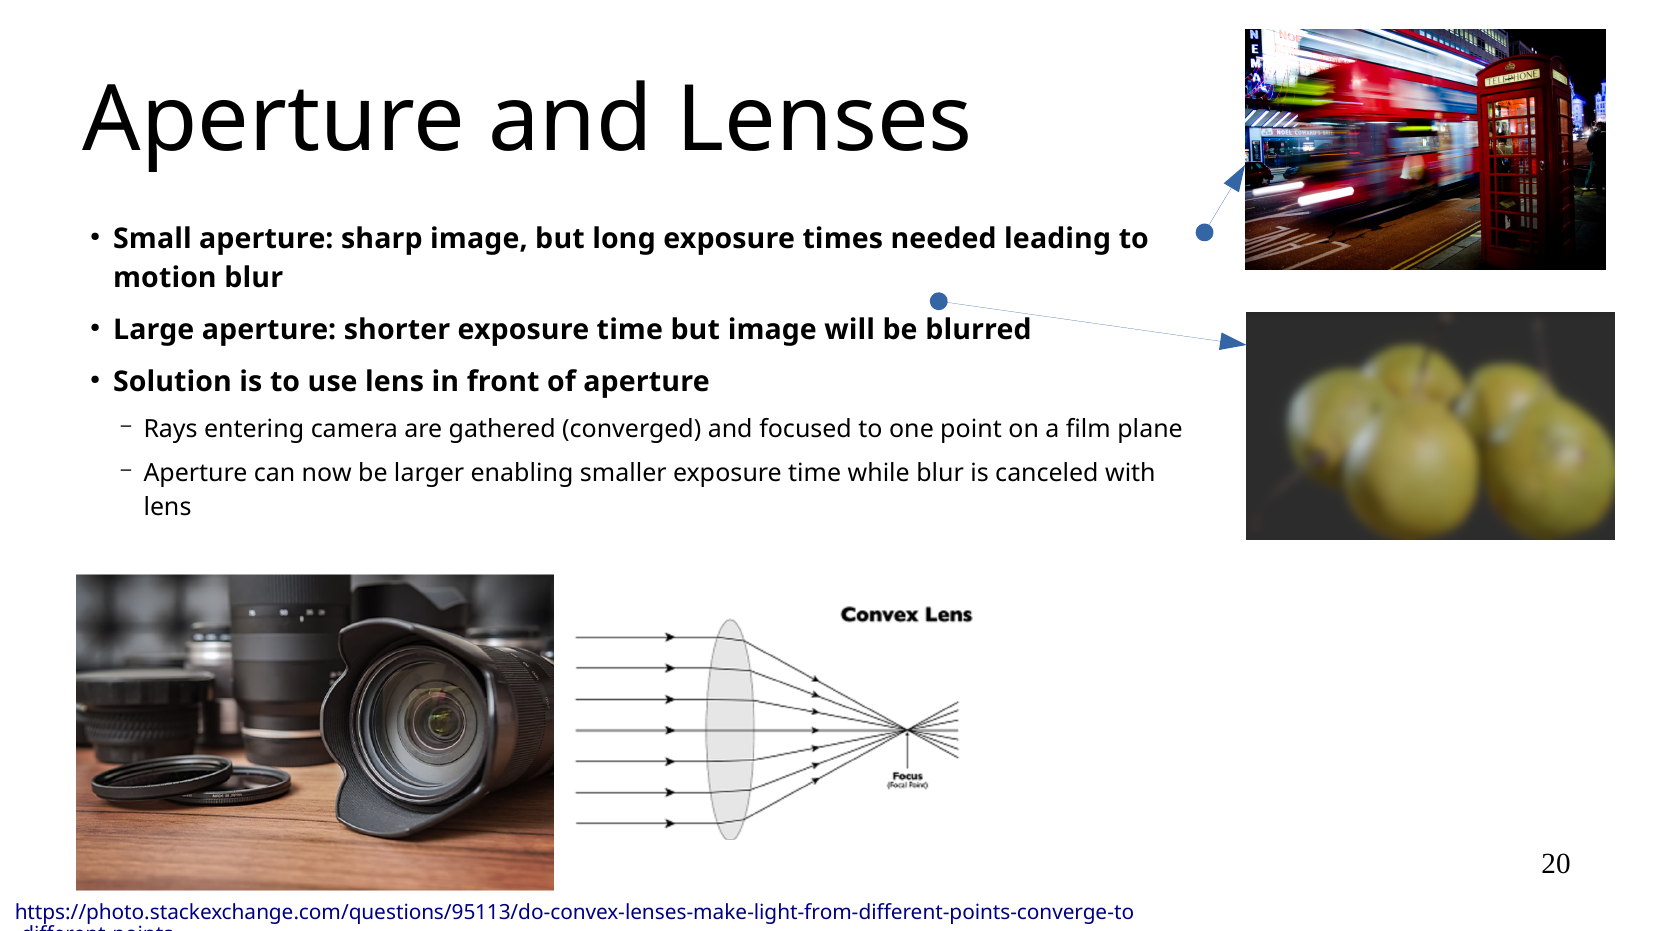

# Aperture and Lenses
Small aperture: sharp image, but long exposure times needed leading to motion blur
Large aperture: shorter exposure time but image will be blurred
Solution is to use lens in front of aperture
Rays entering camera are gathered (converged) and focused to one point on a film plane
Aperture can now be larger enabling smaller exposure time while blur is canceled with lens
20
https://photo.stackexchange.com/questions/95113/do-convex-lenses-make-light-from-different-points-converge-to-different-points